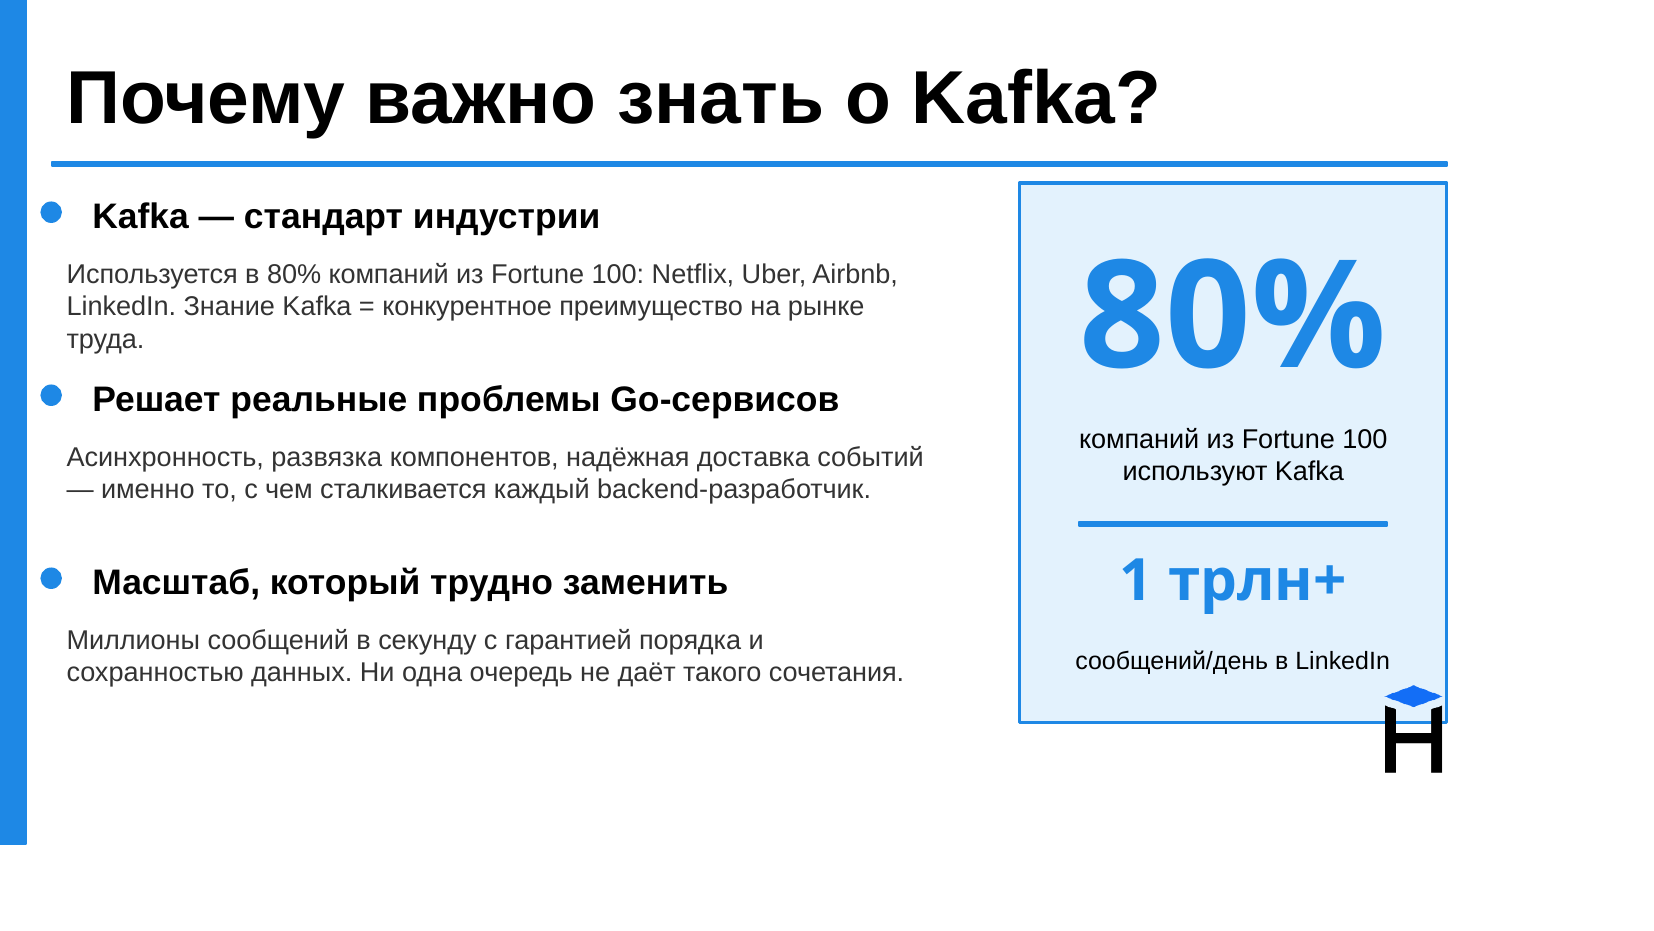

Почему важно знать о Kafka?
Kafka — стандарт индустрии
80%
Используется в 80% компаний из Fortune 100: Netflix, Uber, Airbnb, LinkedIn. Знание Kafka = конкурентное преимущество на рынке труда.
Решает реальные проблемы Go-сервисов
компаний из Fortune 100
используют Kafka
Асинхронность, развязка компонентов, надёжная доставка событий — именно то, с чем сталкивается каждый backend-разработчик.
1 трлн+
Масштаб, который трудно заменить
Миллионы сообщений в секунду с гарантией порядка и сохранностью данных. Ни одна очередь не даёт такого сочетания.
сообщений/день в LinkedIn